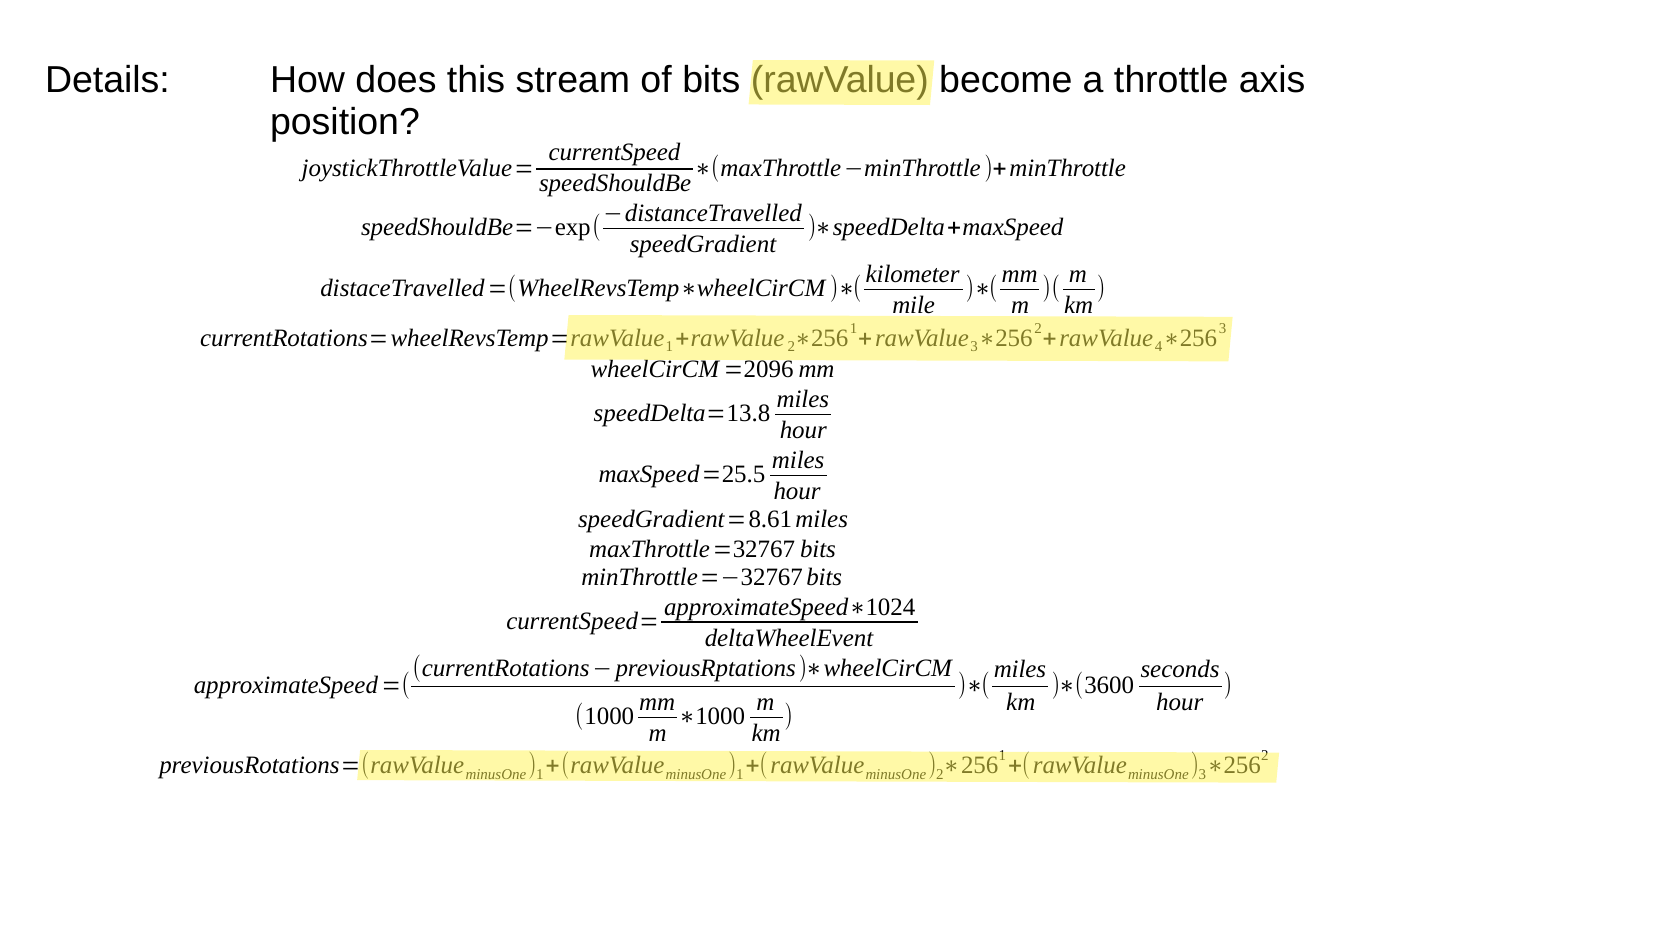

Details:		How does this stream of bits (rawValue) become a throttle axis
			position?